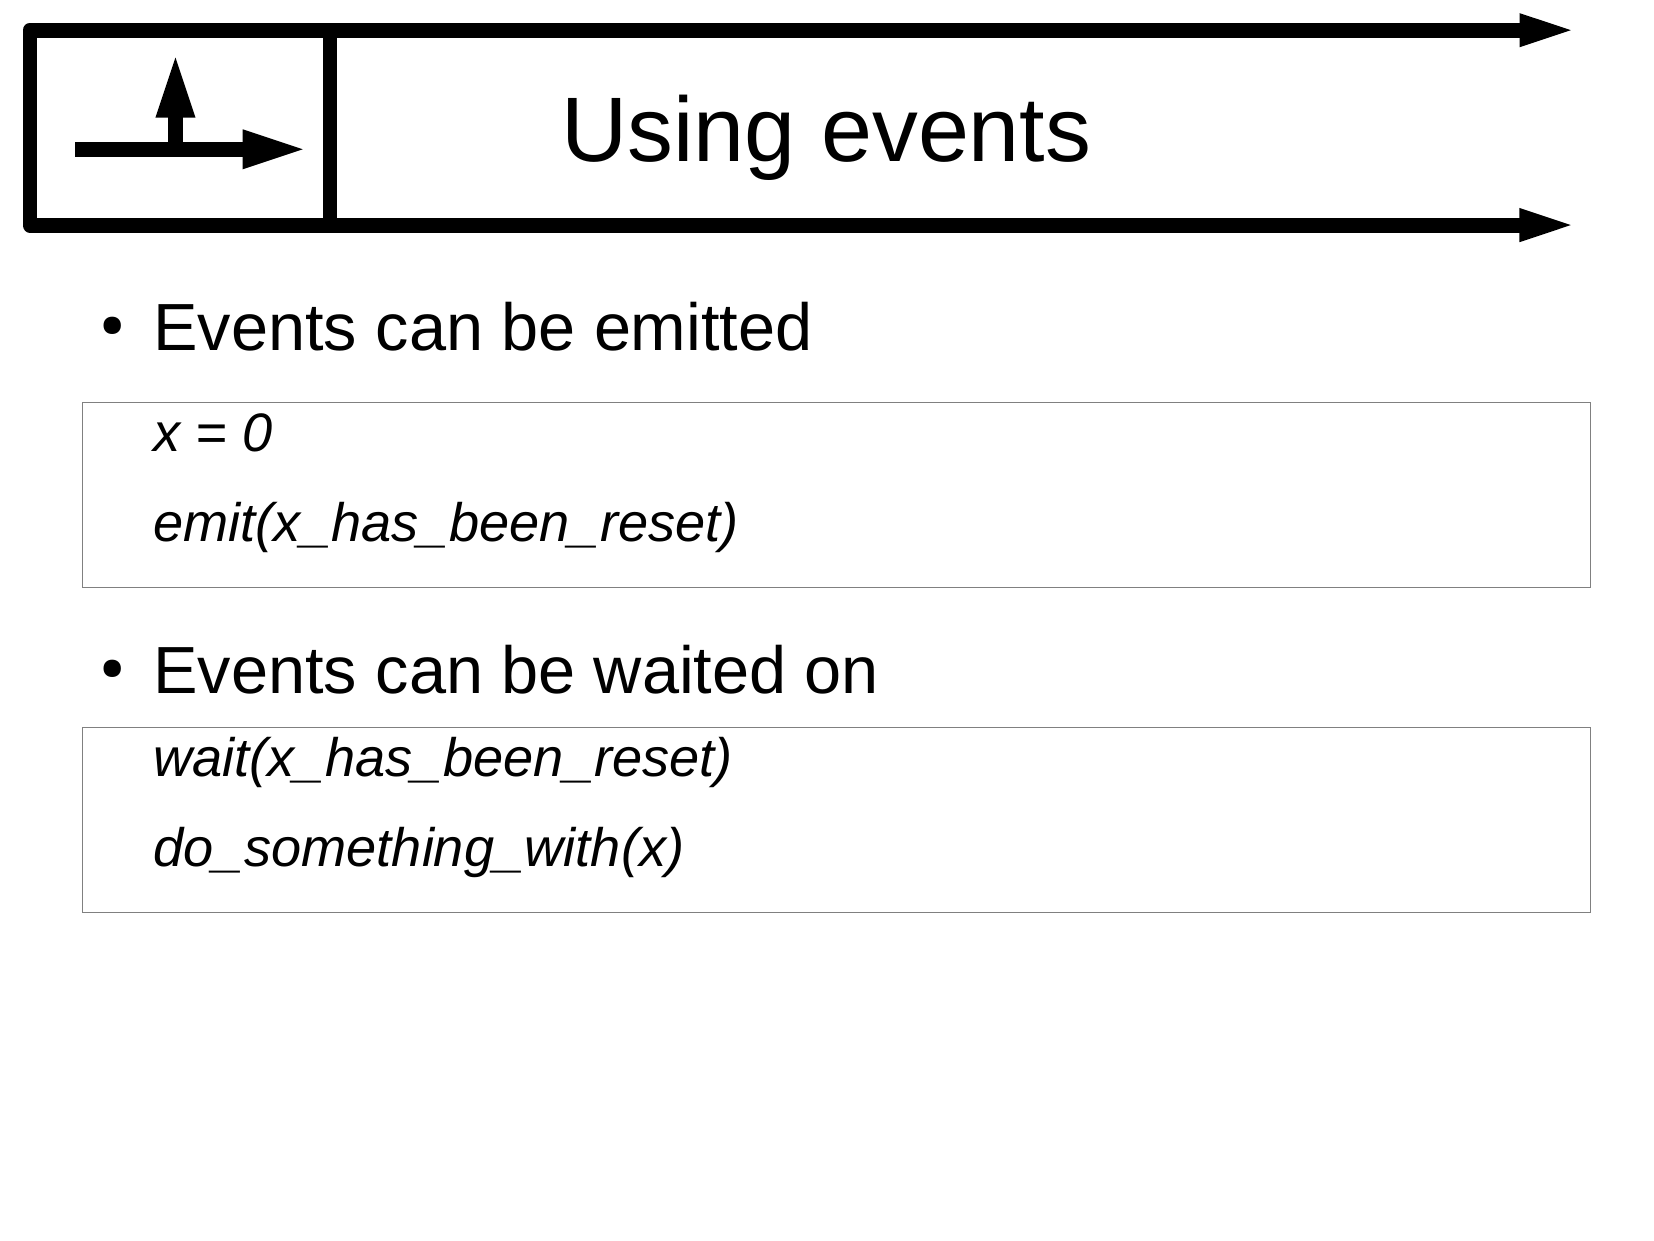

# Using events
Events can be emitted
x = 0
emit(x_has_been_reset)
Events can be waited on
wait(x_has_been_reset)
do_something_with(x)